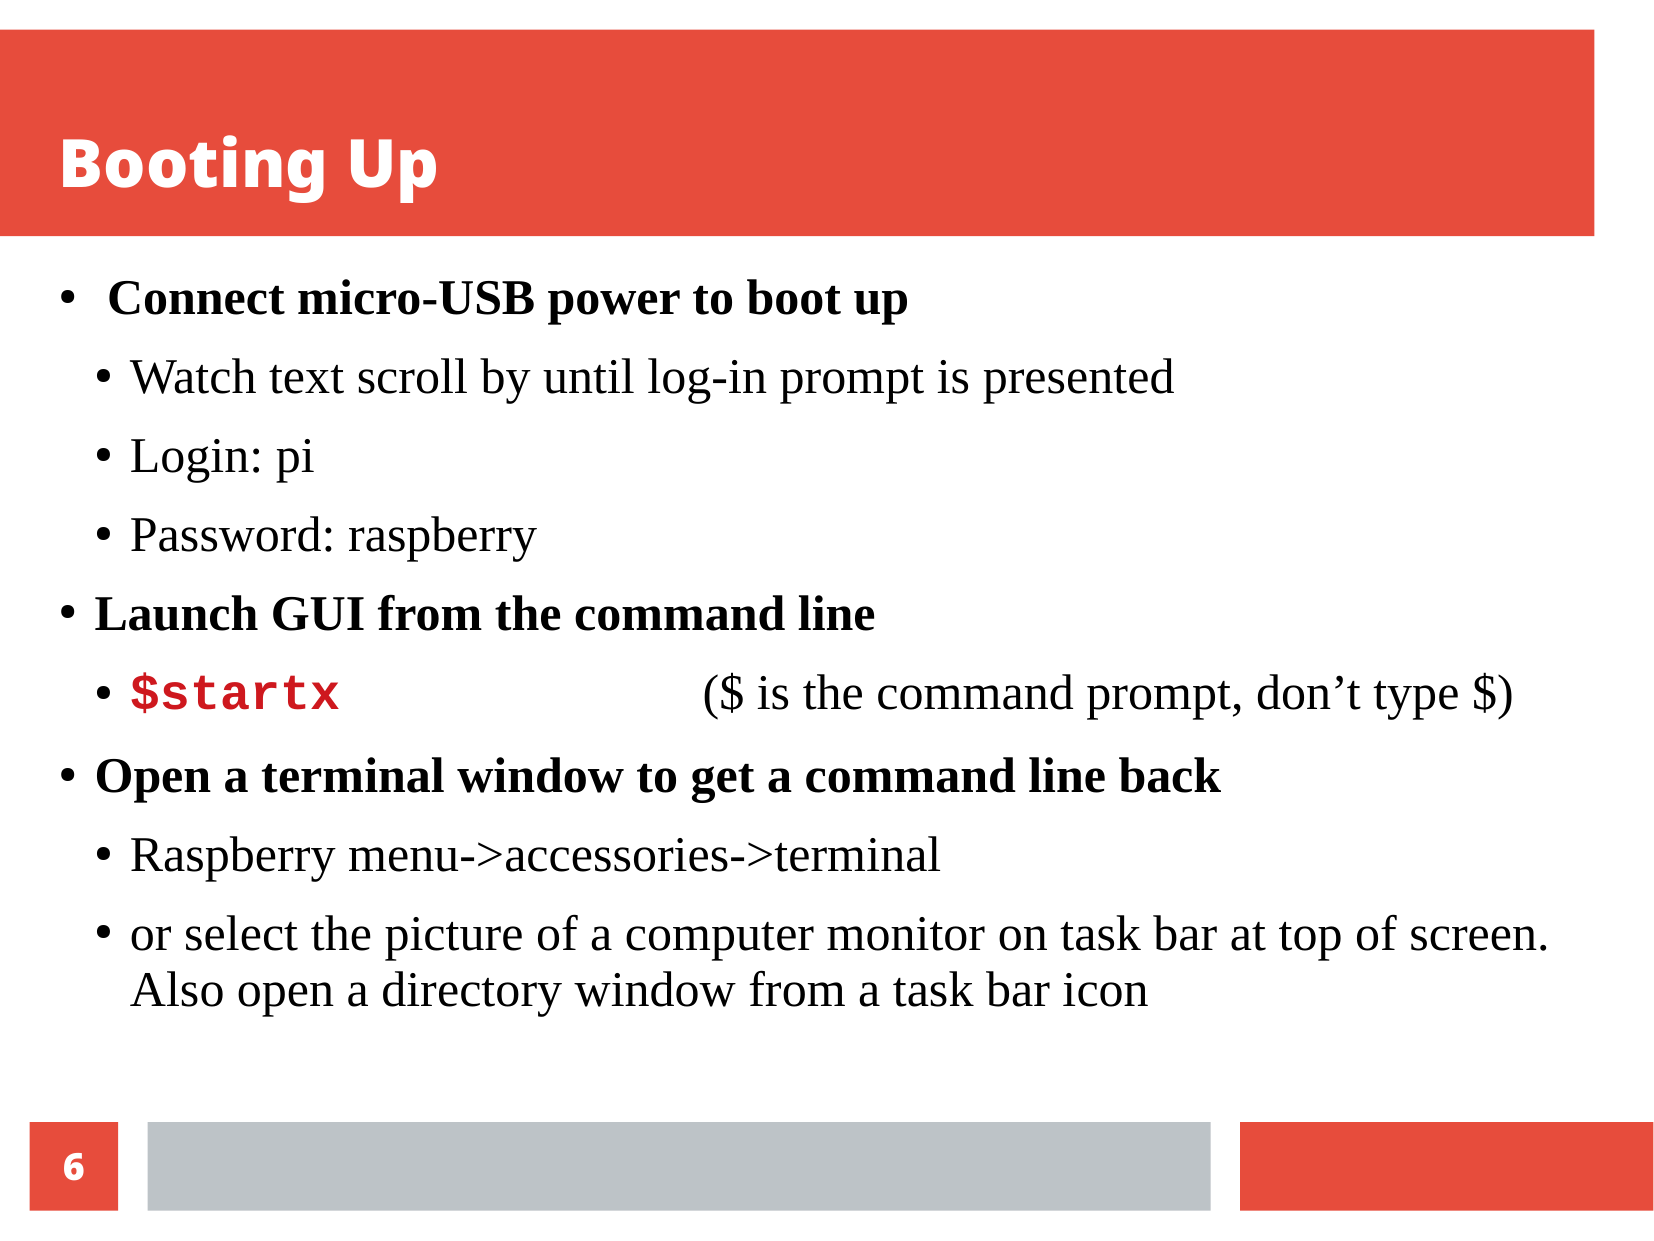

# Booting Up
 Connect micro-USB power to boot up
Watch text scroll by until log-in prompt is presented
Login: pi
Password: raspberry
Launch GUI from the command line
$startx ($ is the command prompt, don’t type $)
Open a terminal window to get a command line back
Raspberry menu->accessories->terminal
or select the picture of a computer monitor on task bar at top of screen. Also open a directory window from a task bar icon
6